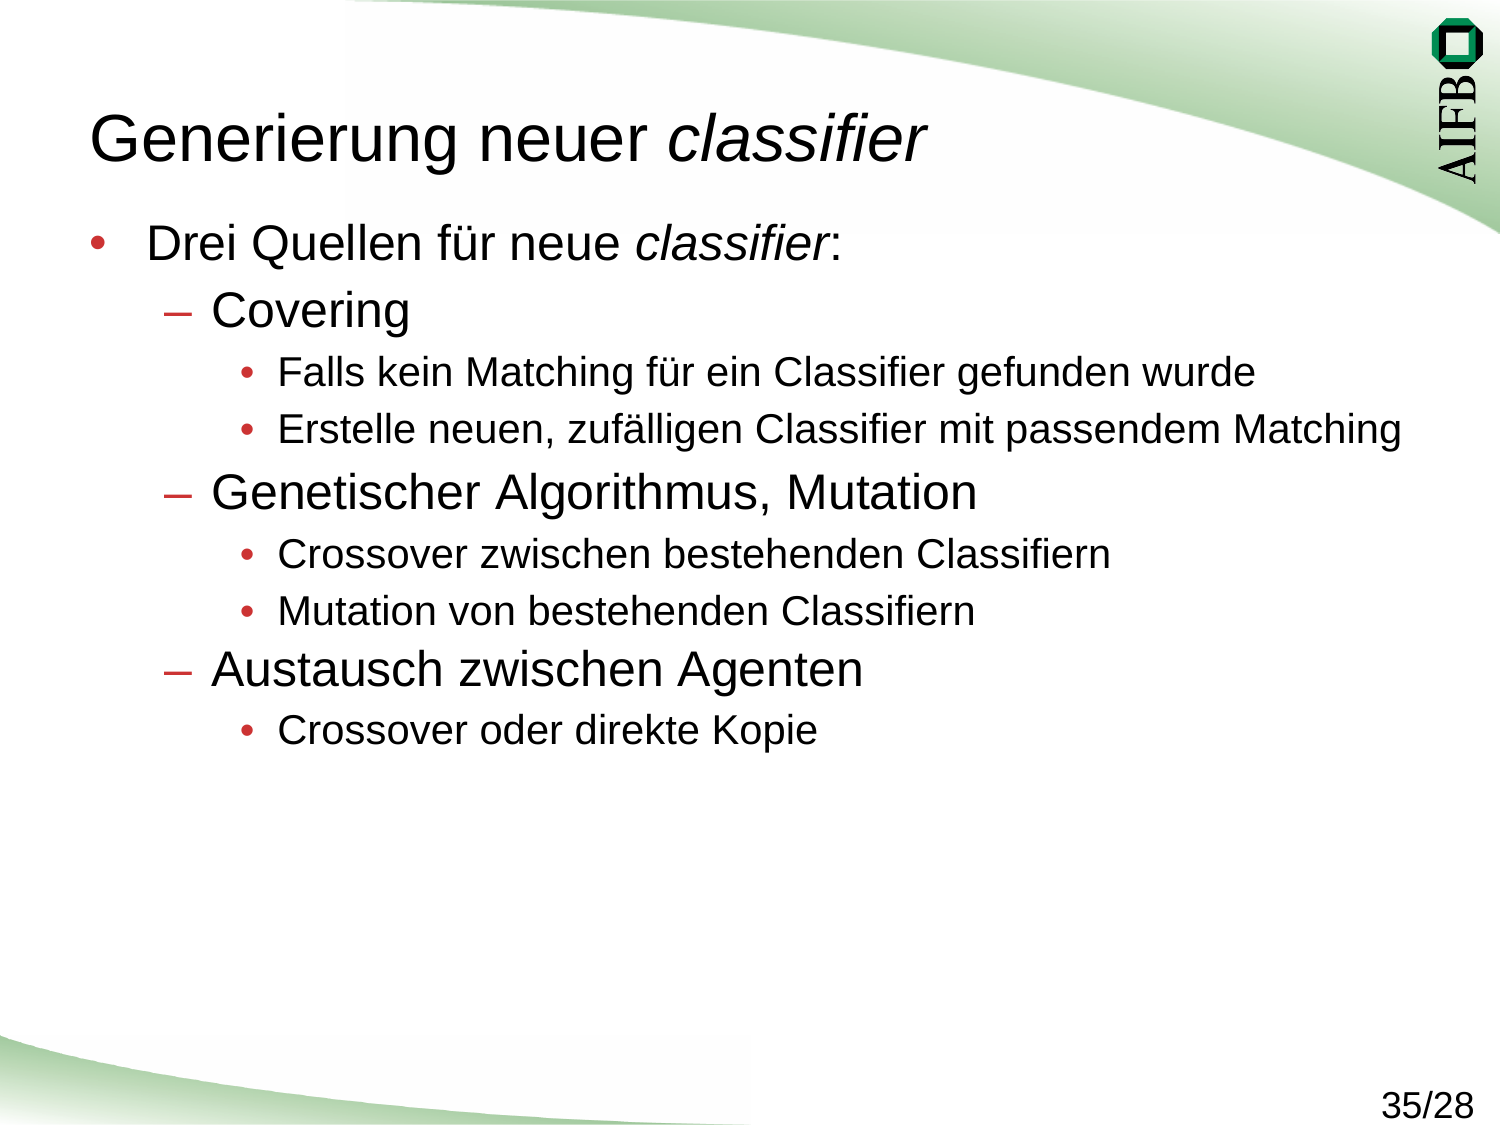

# Generierung neuer classifier
Drei Quellen für neue classifier:
Covering
Falls kein Matching für ein Classifier gefunden wurde
Erstelle neuen, zufälligen Classifier mit passendem Matching
Genetischer Algorithmus, Mutation
Crossover zwischen bestehenden Classifiern
Mutation von bestehenden Classifiern
Austausch zwischen Agenten
Crossover oder direkte Kopie
35